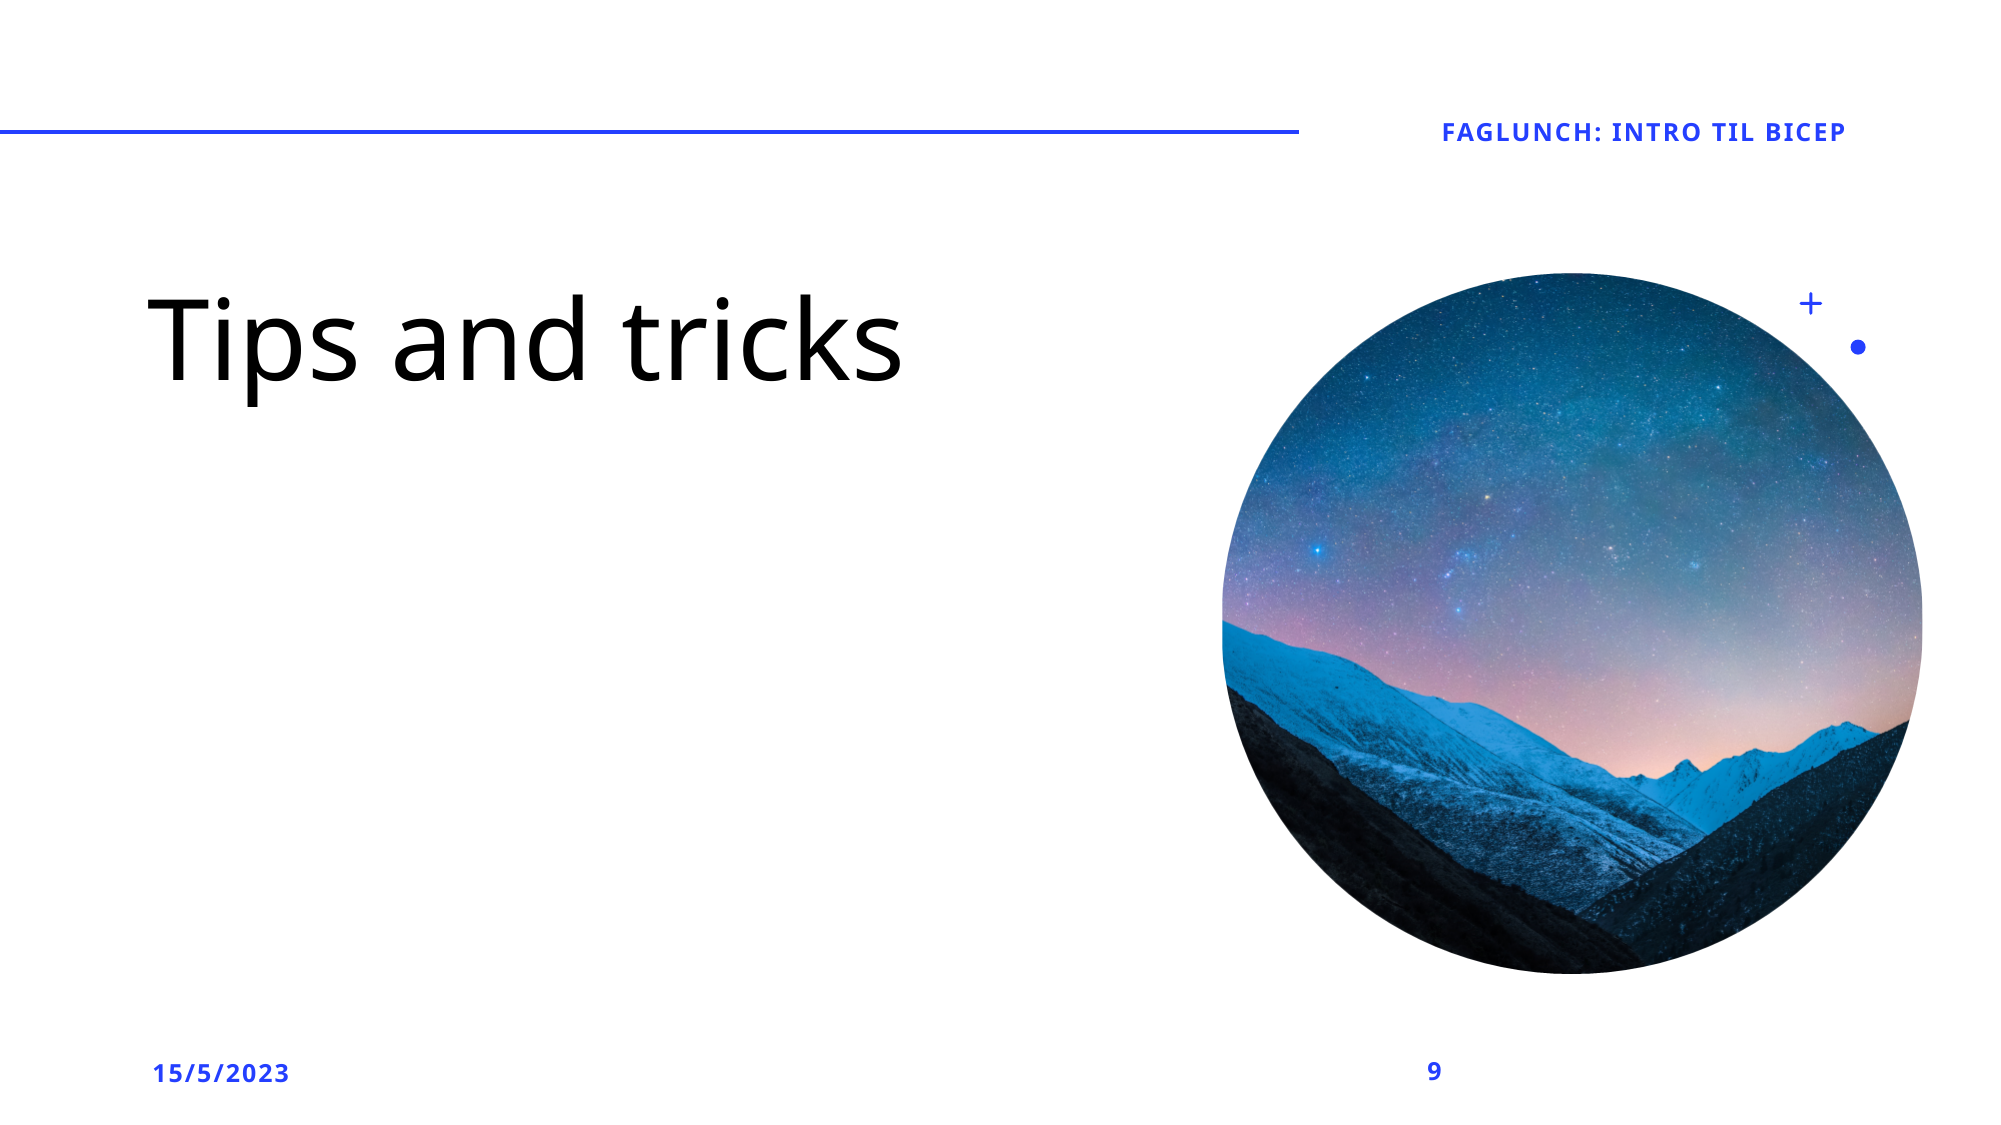

Faglunch: intro til bicep
# Tips and tricks
15/5/2023